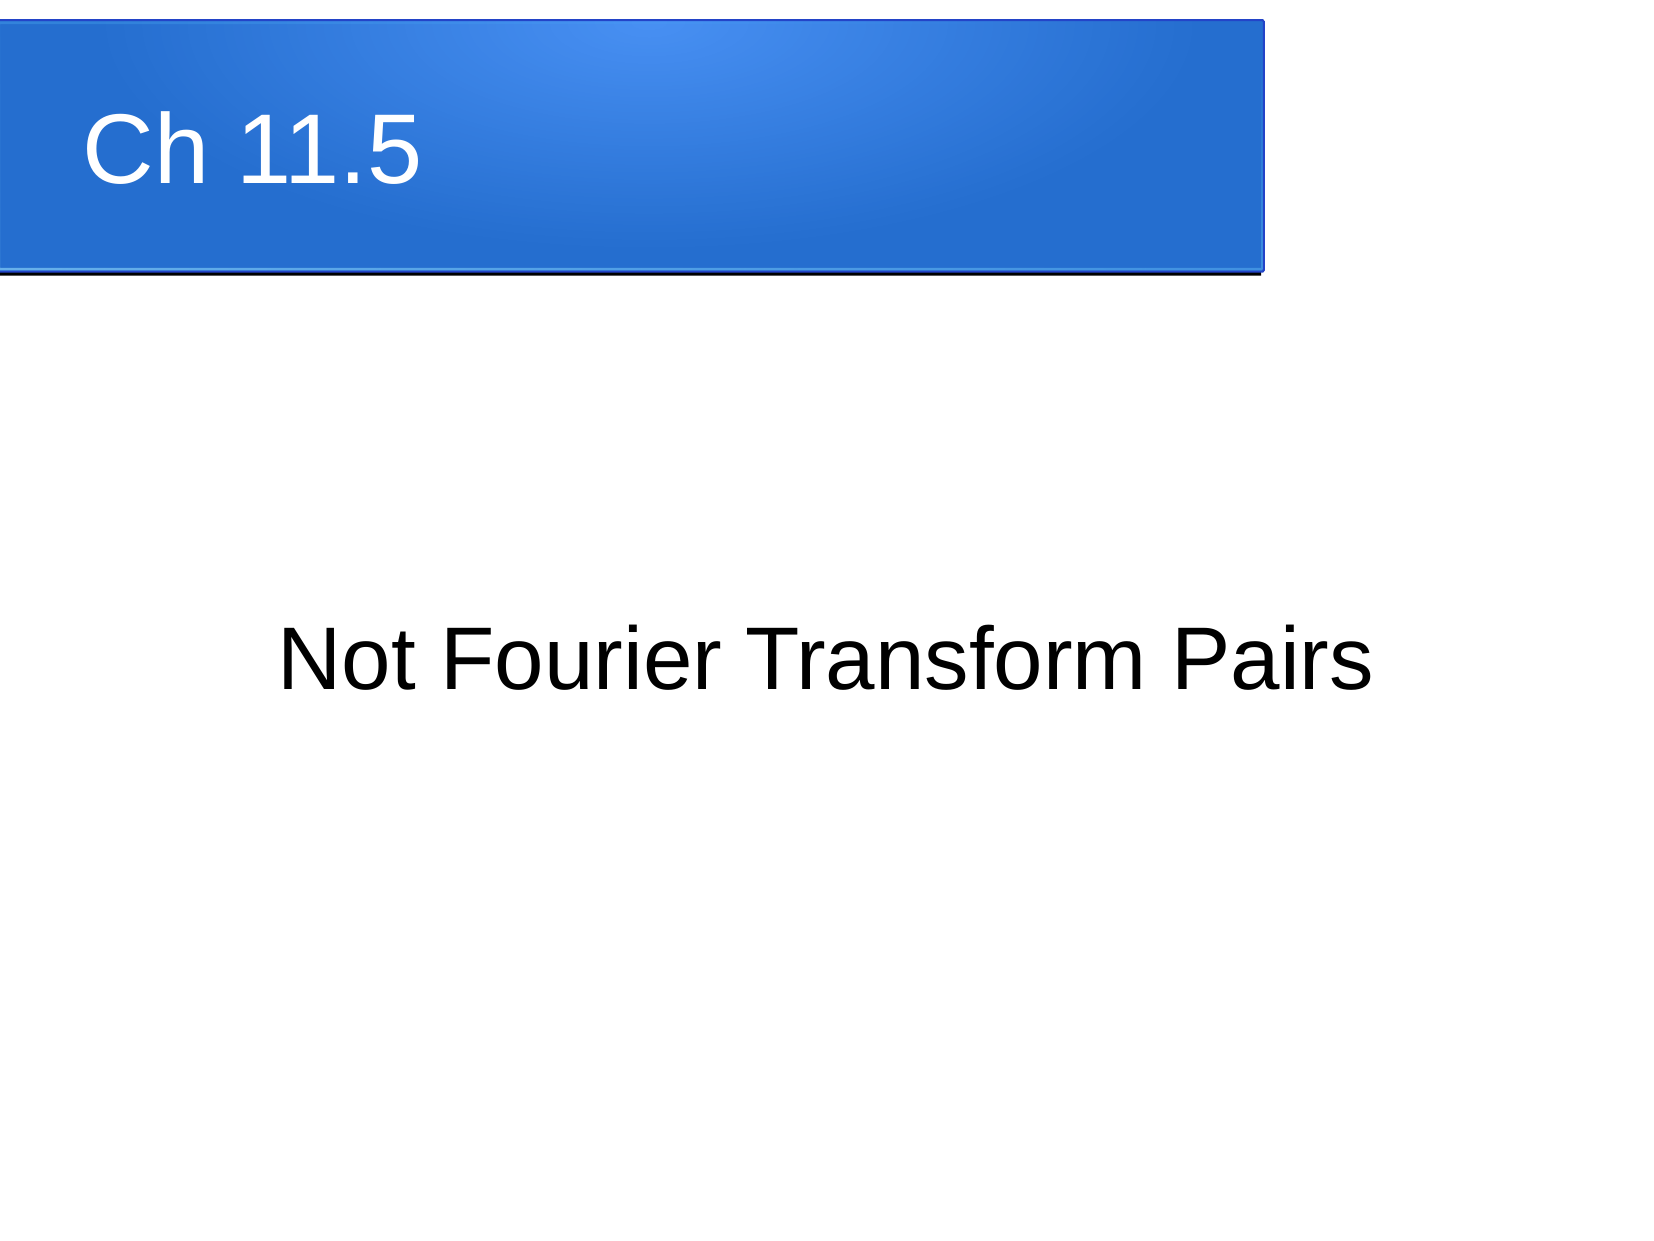

# Ch 11.5
Not Fourier Transform Pairs